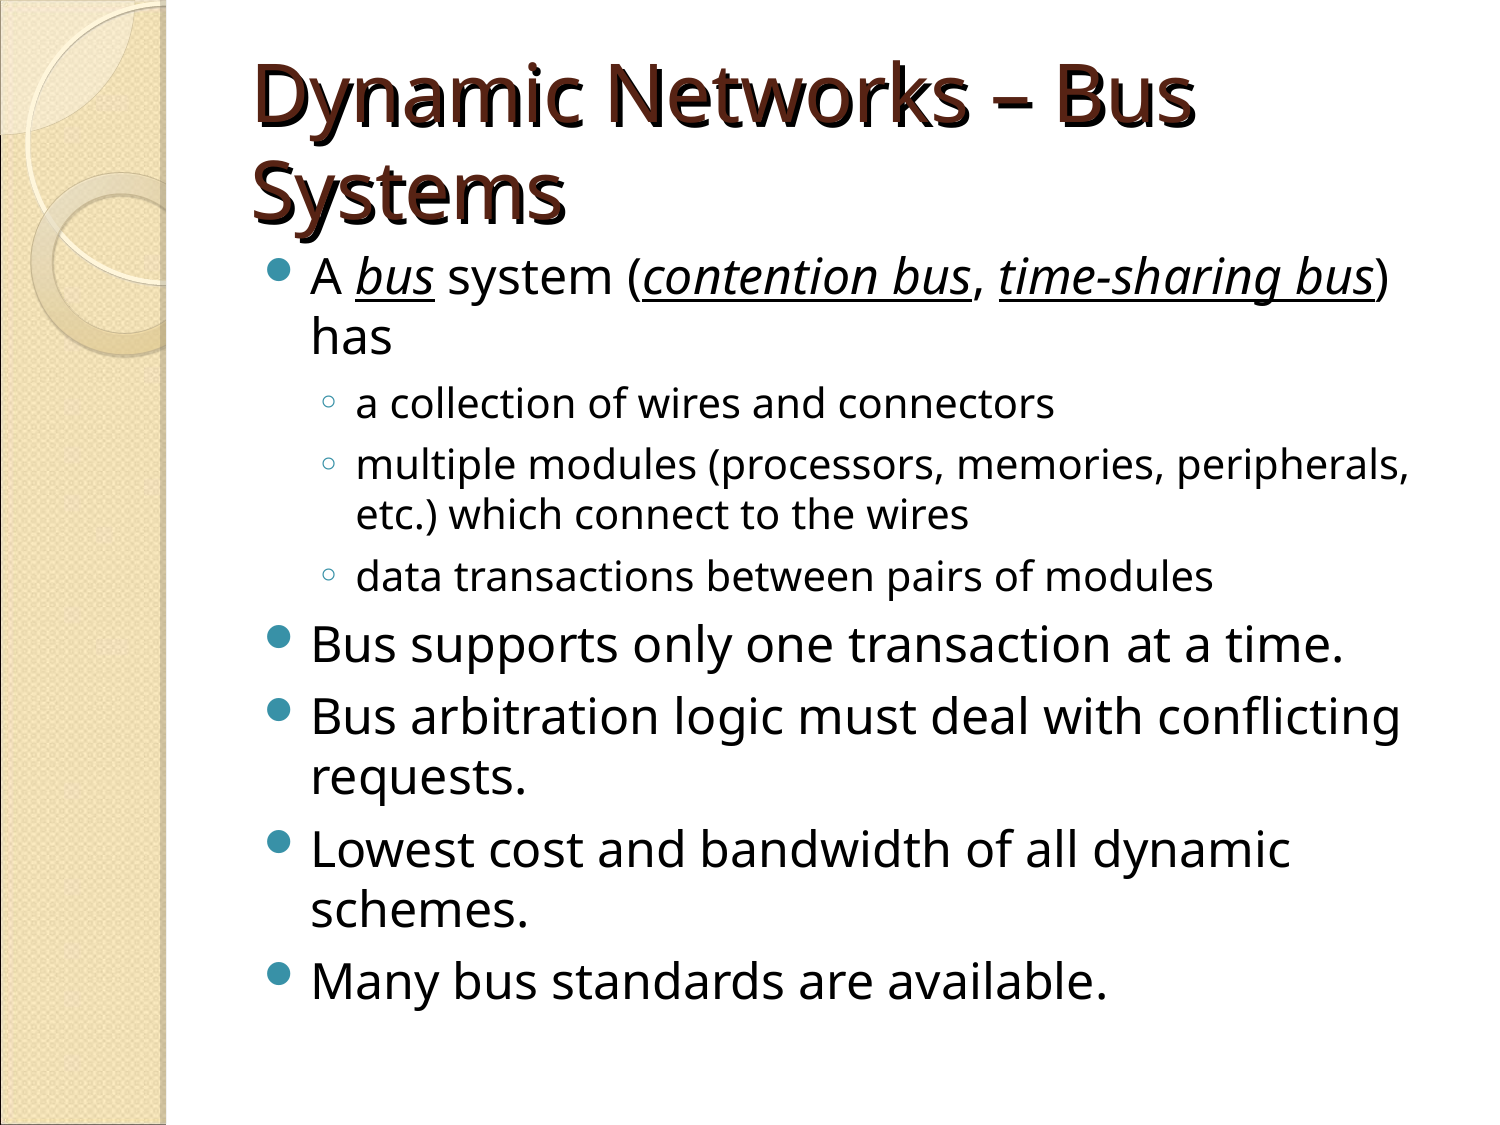

# Dynamic Networks – Bus Systems
A bus system (contention bus, time-sharing bus) has
a collection of wires and connectors
multiple modules (processors, memories, peripherals, etc.) which connect to the wires
data transactions between pairs of modules
Bus supports only one transaction at a time.
Bus arbitration logic must deal with conflicting requests.
Lowest cost and bandwidth of all dynamic schemes.
Many bus standards are available.